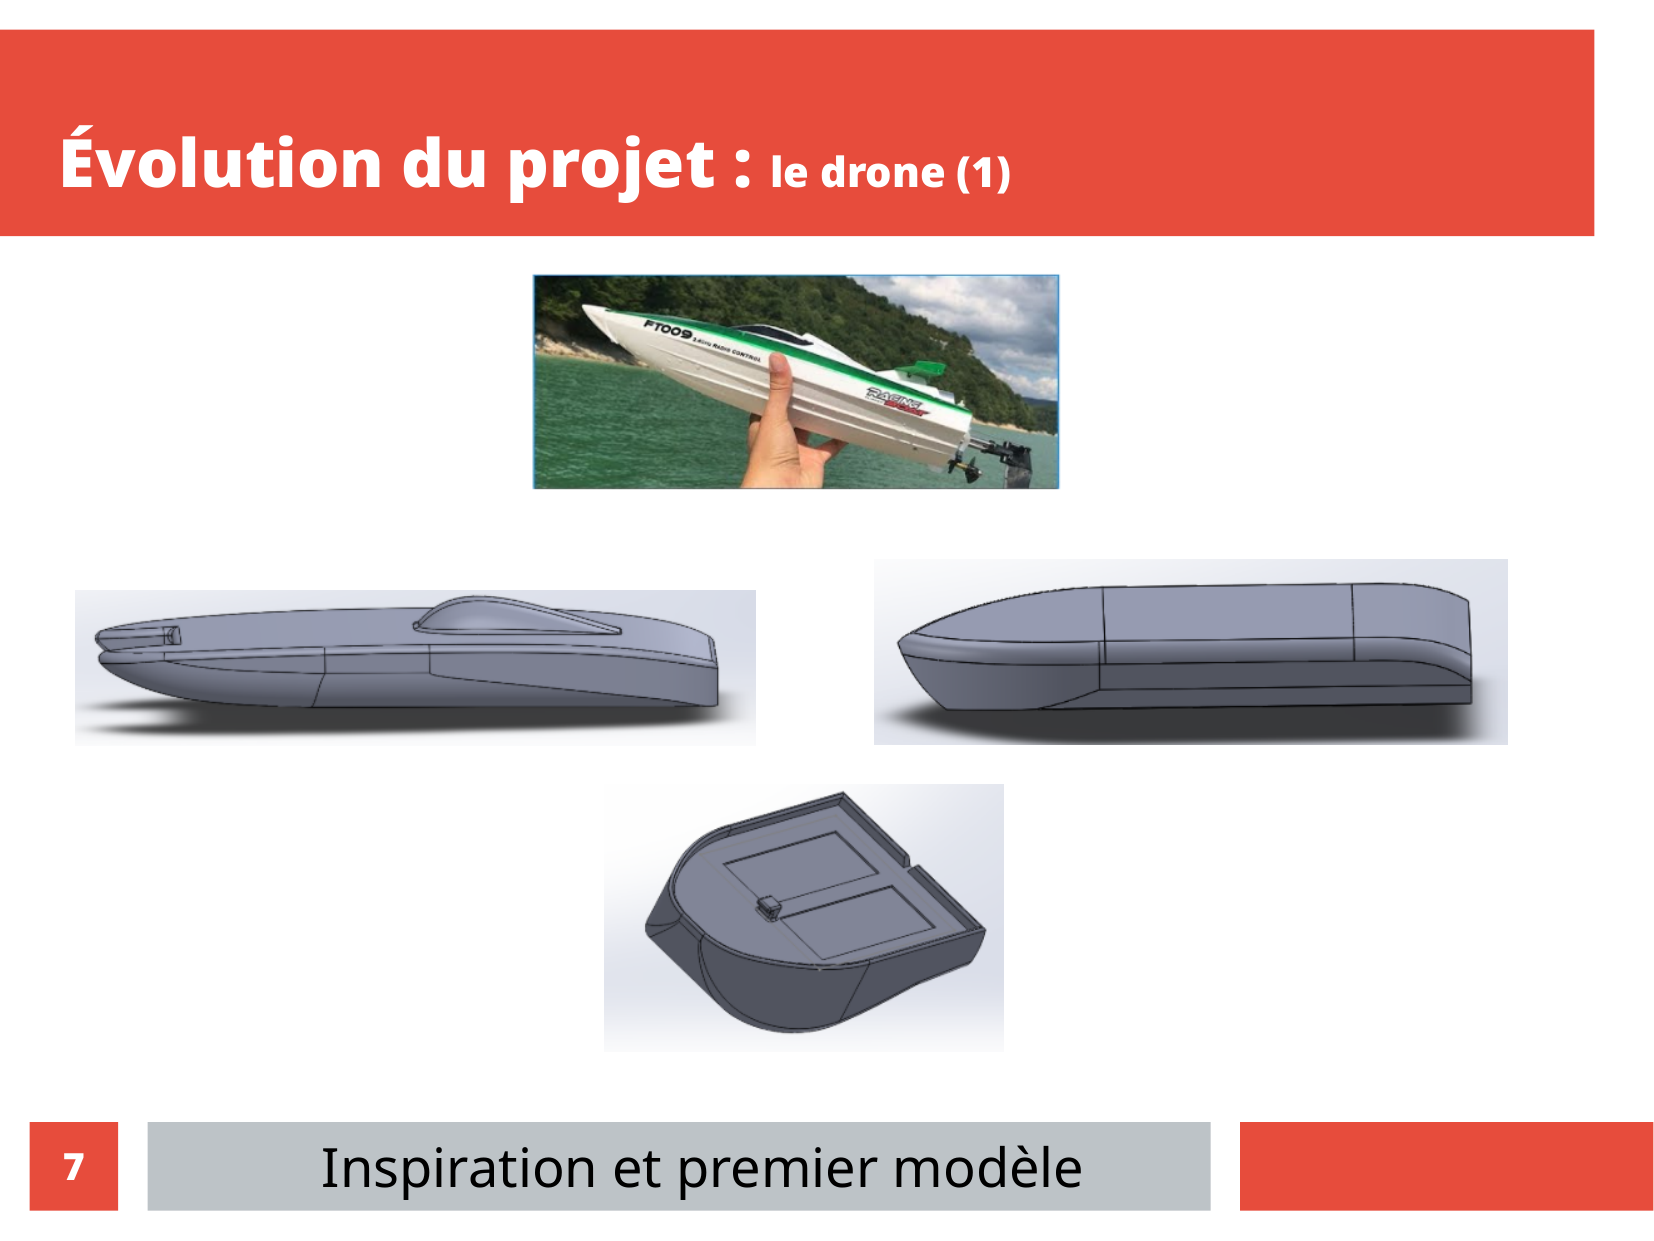

# Évolution du projet : le drone (1)
7
Inspiration et premier modèle